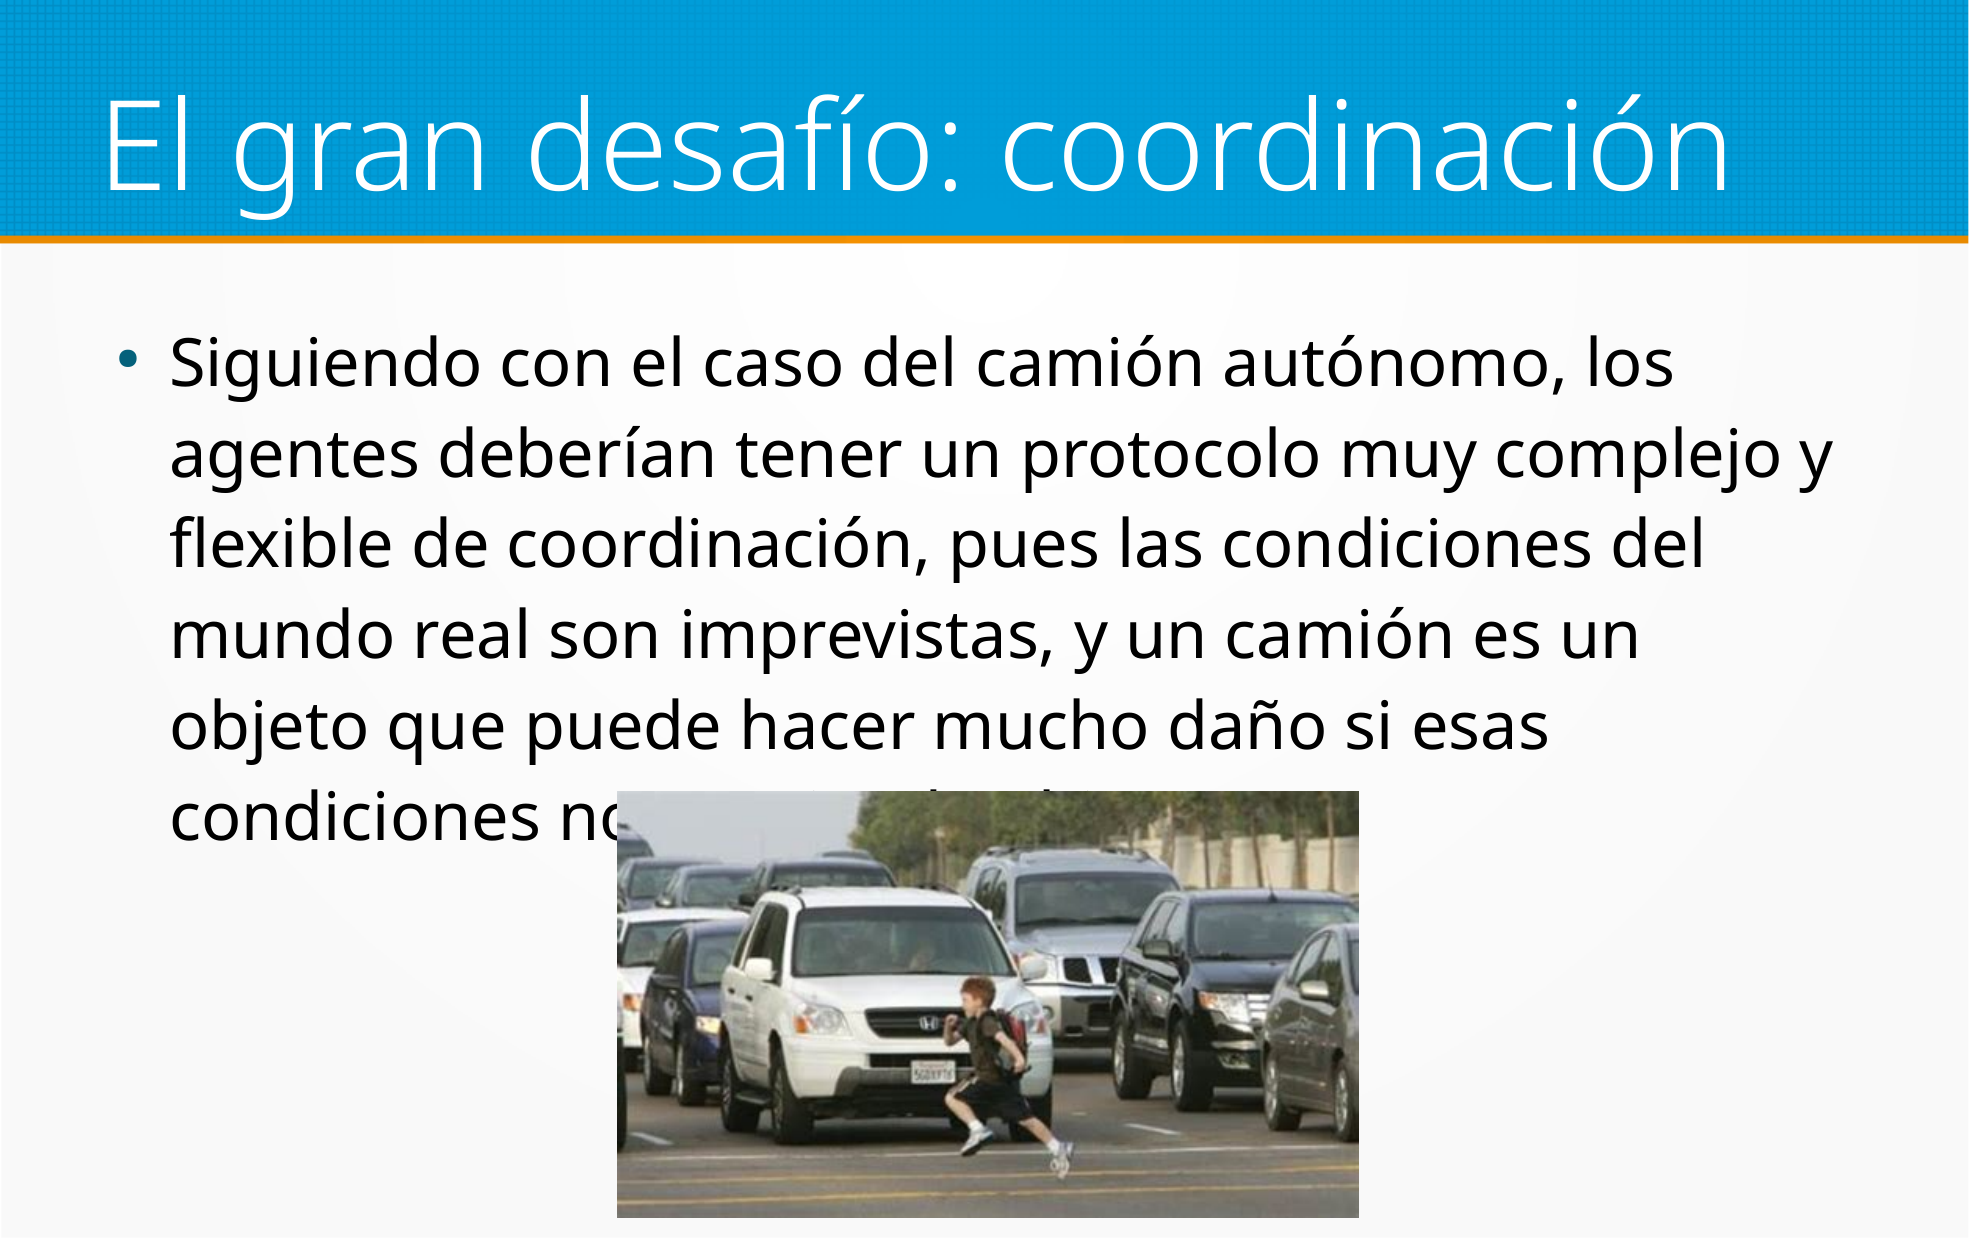

# El gran desafío: coordinación
Siguiendo con el caso del camión autónomo, los agentes deberían tener un protocolo muy complejo y flexible de coordinación, pues las condiciones del mundo real son imprevistas, y un camión es un objeto que puede hacer mucho daño si esas condiciones no se atienden bien.